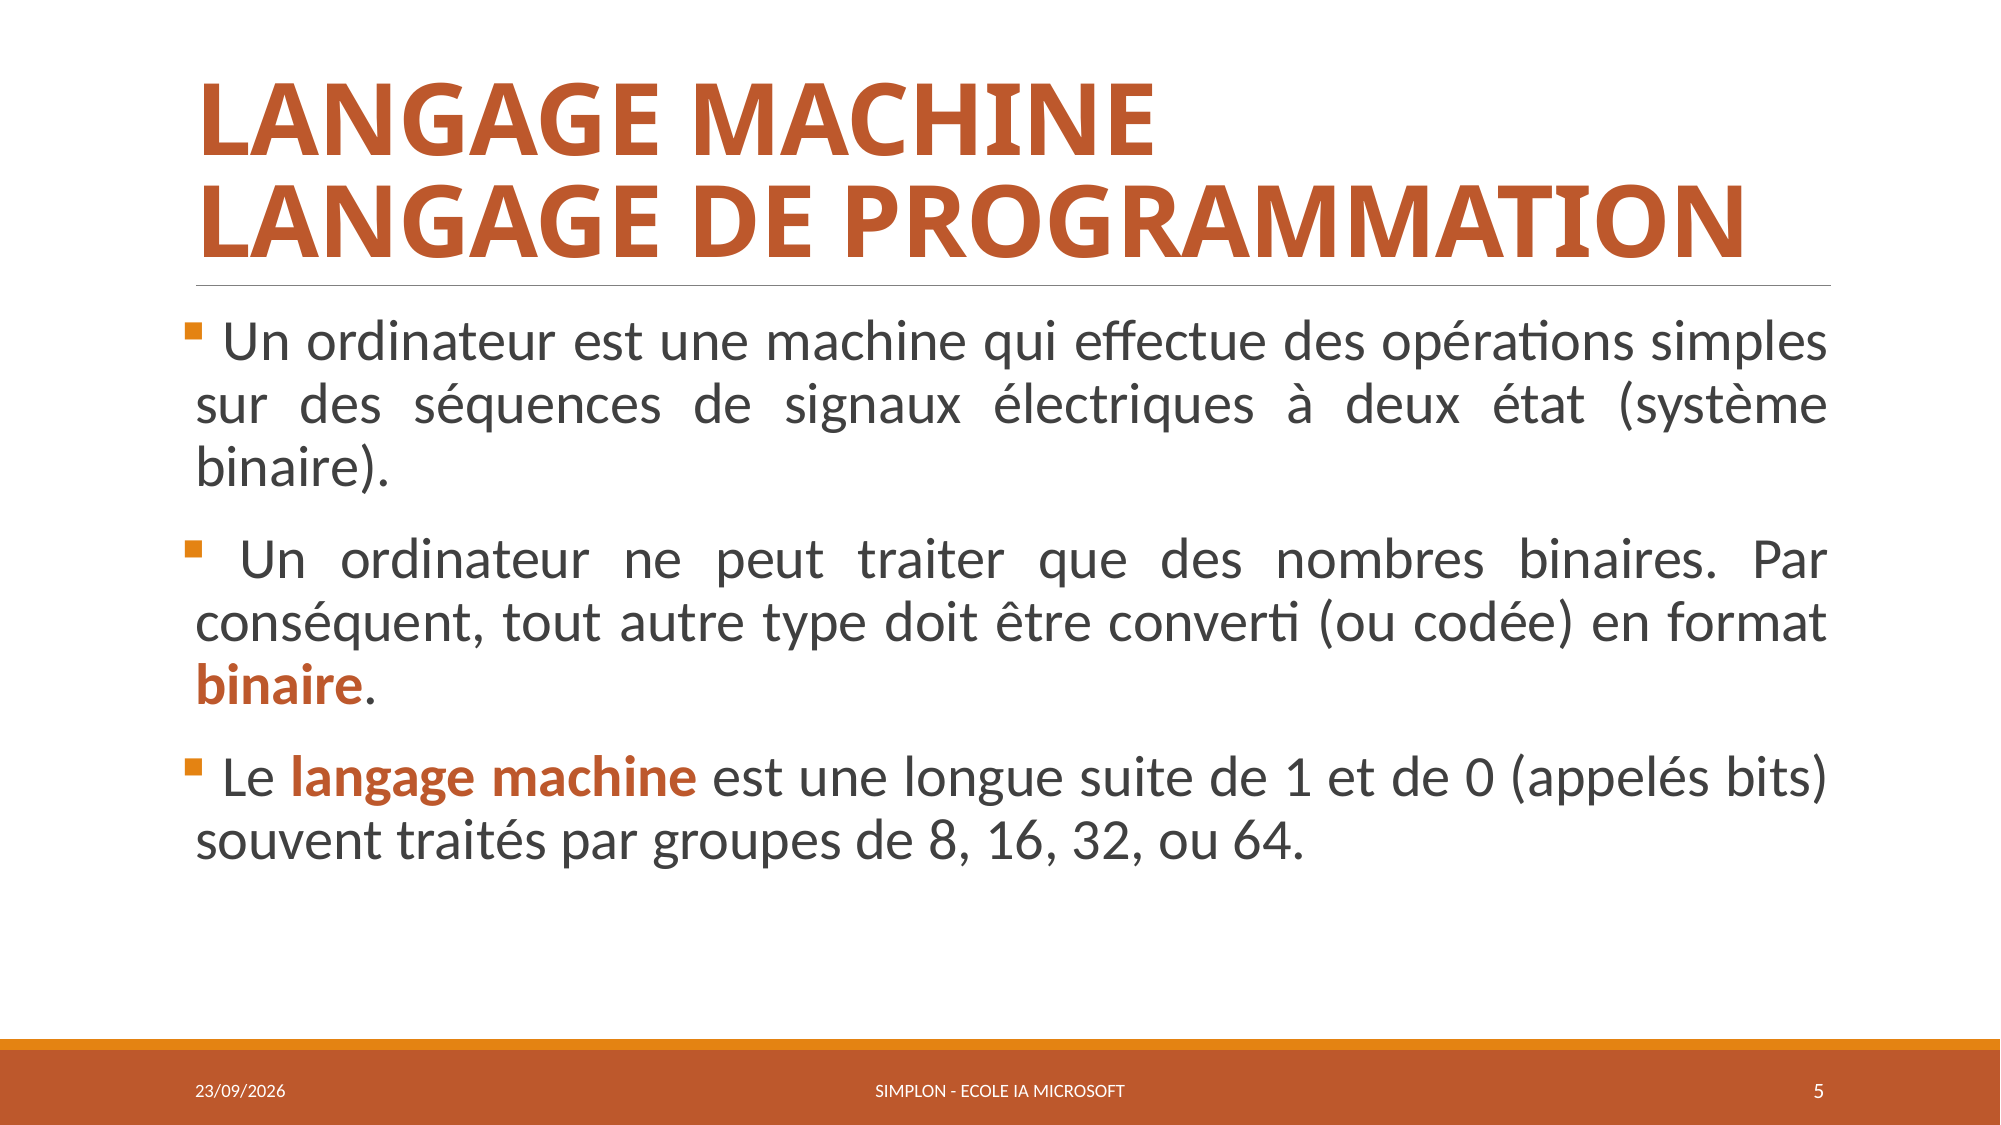

# LANGAGE MACHINE LANGAGE DE PROGRAMMATION
 Un ordinateur est une machine qui effectue des opérations simples sur des séquences de signaux électriques à deux état (système binaire).
 Un ordinateur ne peut traiter que des nombres binaires. Par conséquent, tout autre type doit être converti (ou codée) en format binaire.
 Le langage machine est une longue suite de 1 et de 0 (appelés bits) souvent traités par groupes de 8, 16, 32, ou 64.
Simplon - Ecole IA Microsoft